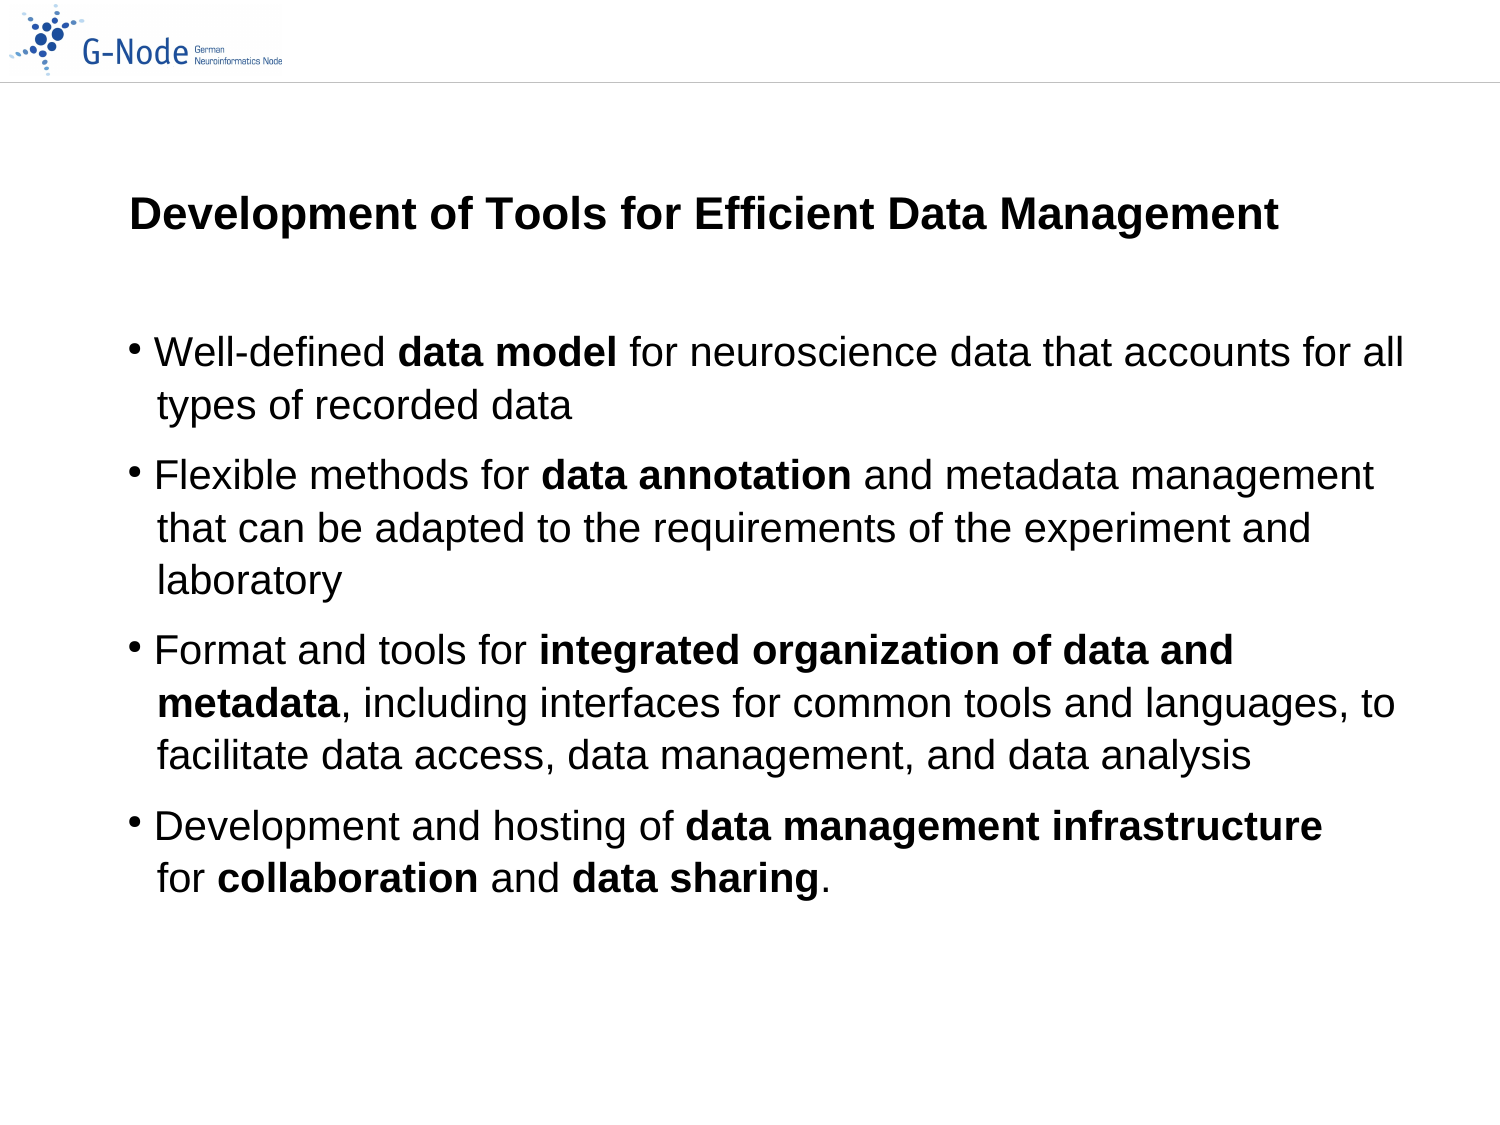

Development of Tools for Efficient Data Management
 Well-defined data model for neuroscience data that accounts for all types of recorded data
 Flexible methods for data annotation and metadata management that can be adapted to the requirements of the experiment and laboratory
 Format and tools for integrated organization of data and metadata, including interfaces for common tools and languages, to facilitate data access, data management, and data analysis
 Development and hosting of data management infrastructure
for collaboration and data sharing.